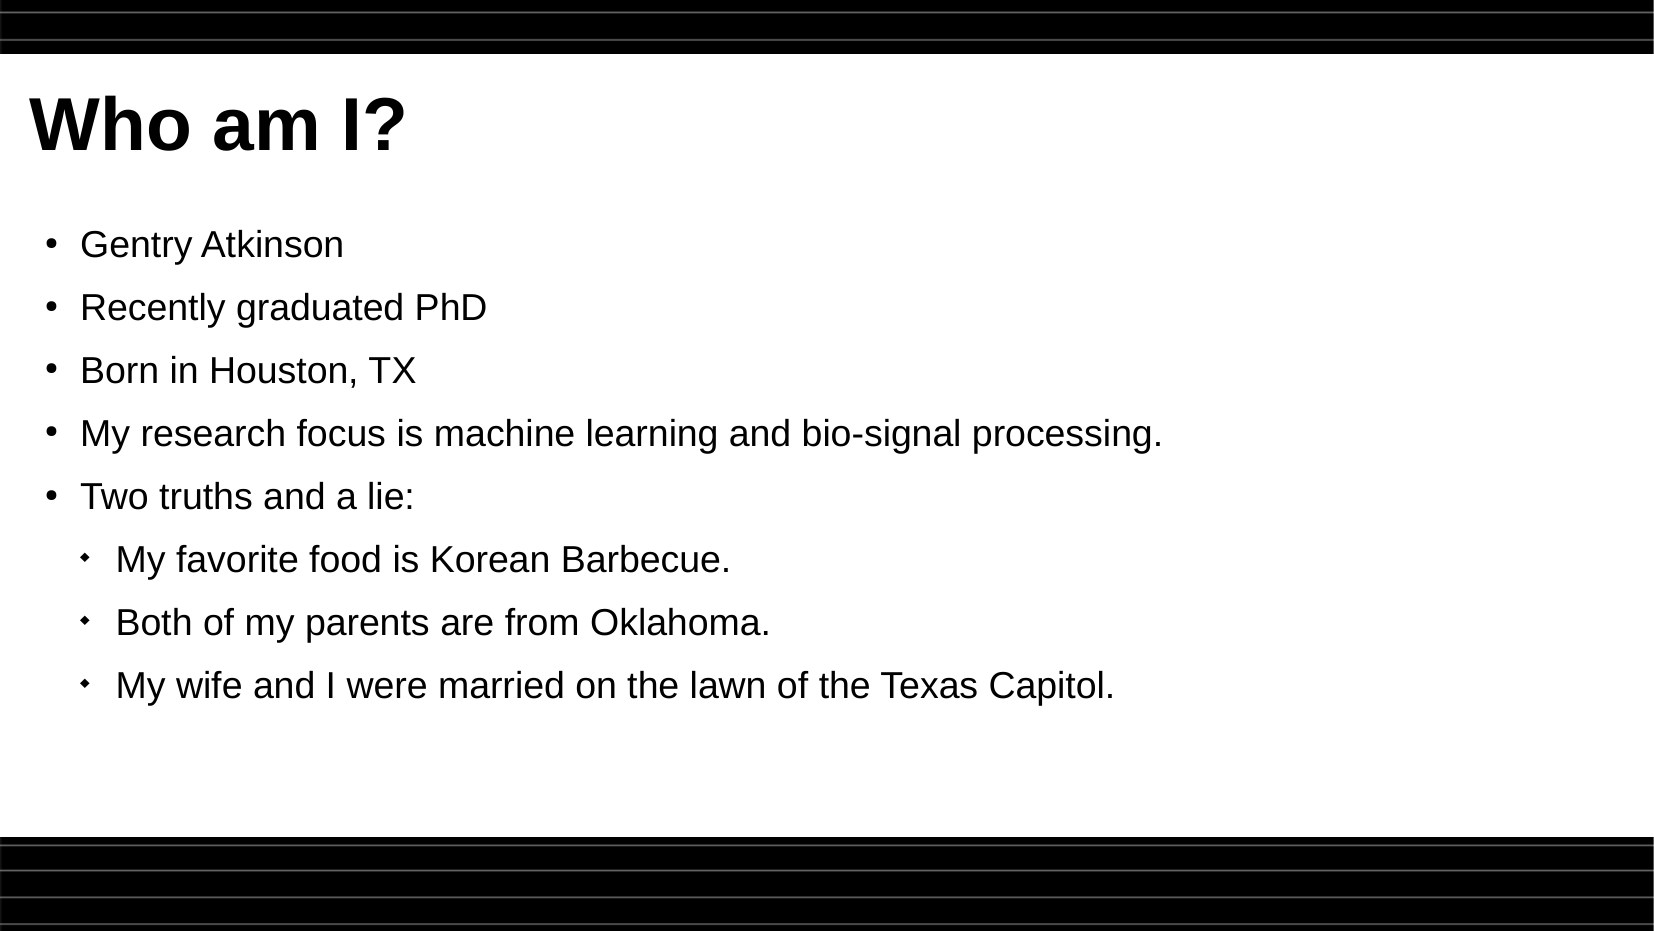

Who am I?
Gentry Atkinson
Recently graduated PhD
Born in Houston, TX
My research focus is machine learning and bio-signal processing.
Two truths and a lie:
My favorite food is Korean Barbecue.
Both of my parents are from Oklahoma.
My wife and I were married on the lawn of the Texas Capitol.